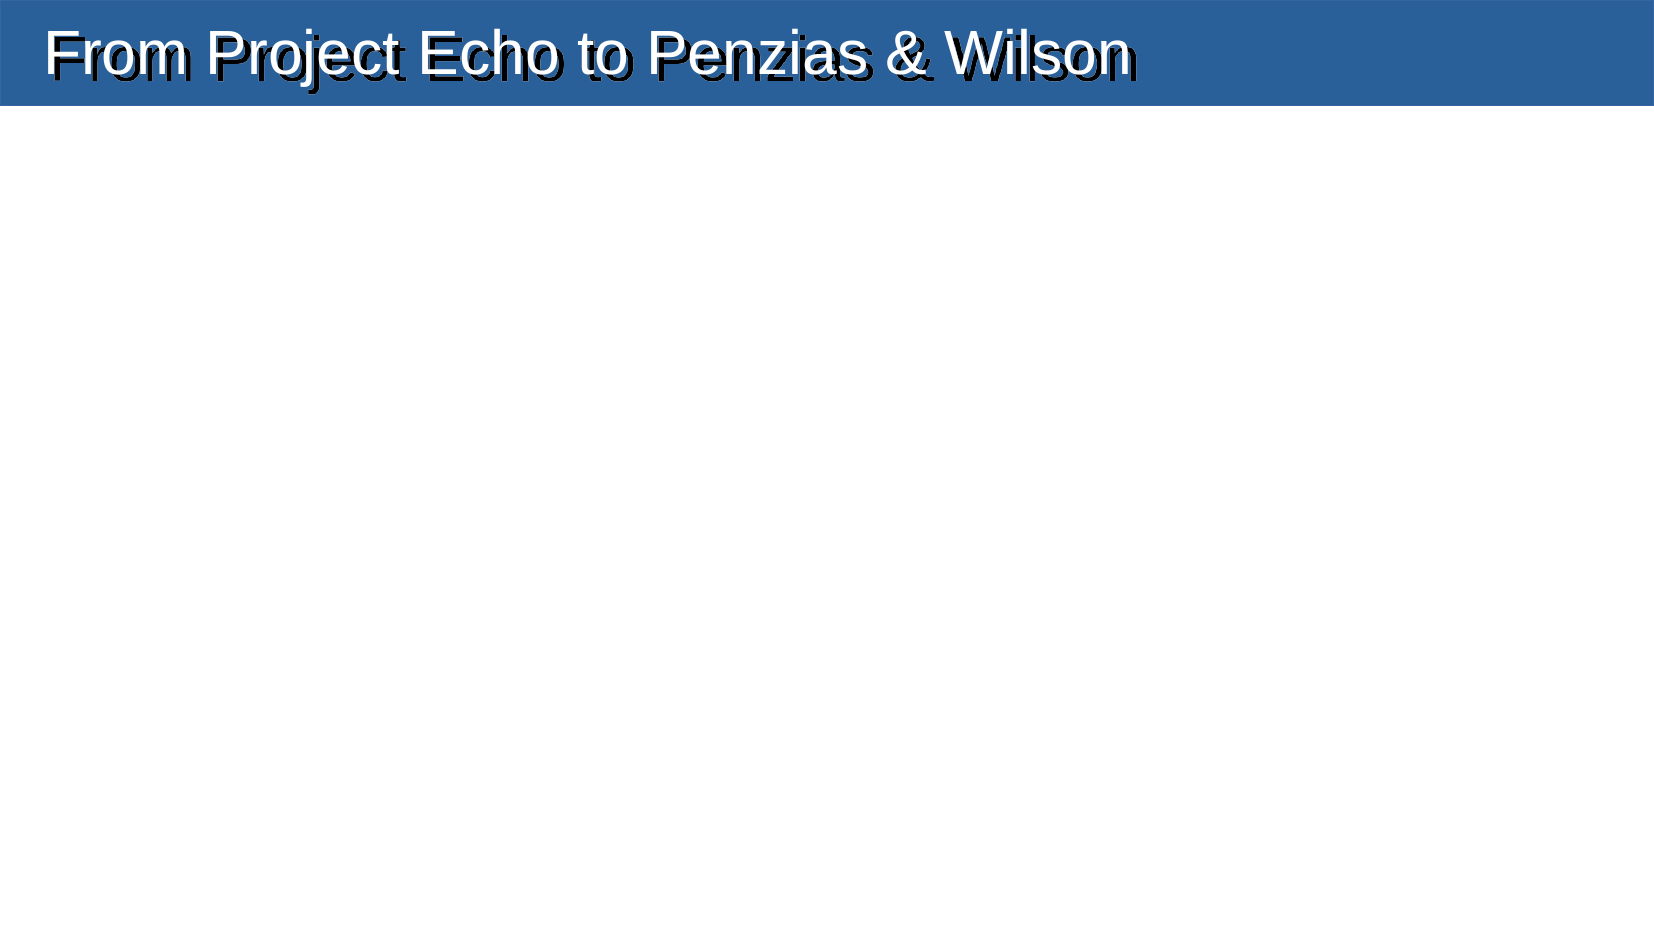

# From Project Echo to Penzias & Wilson